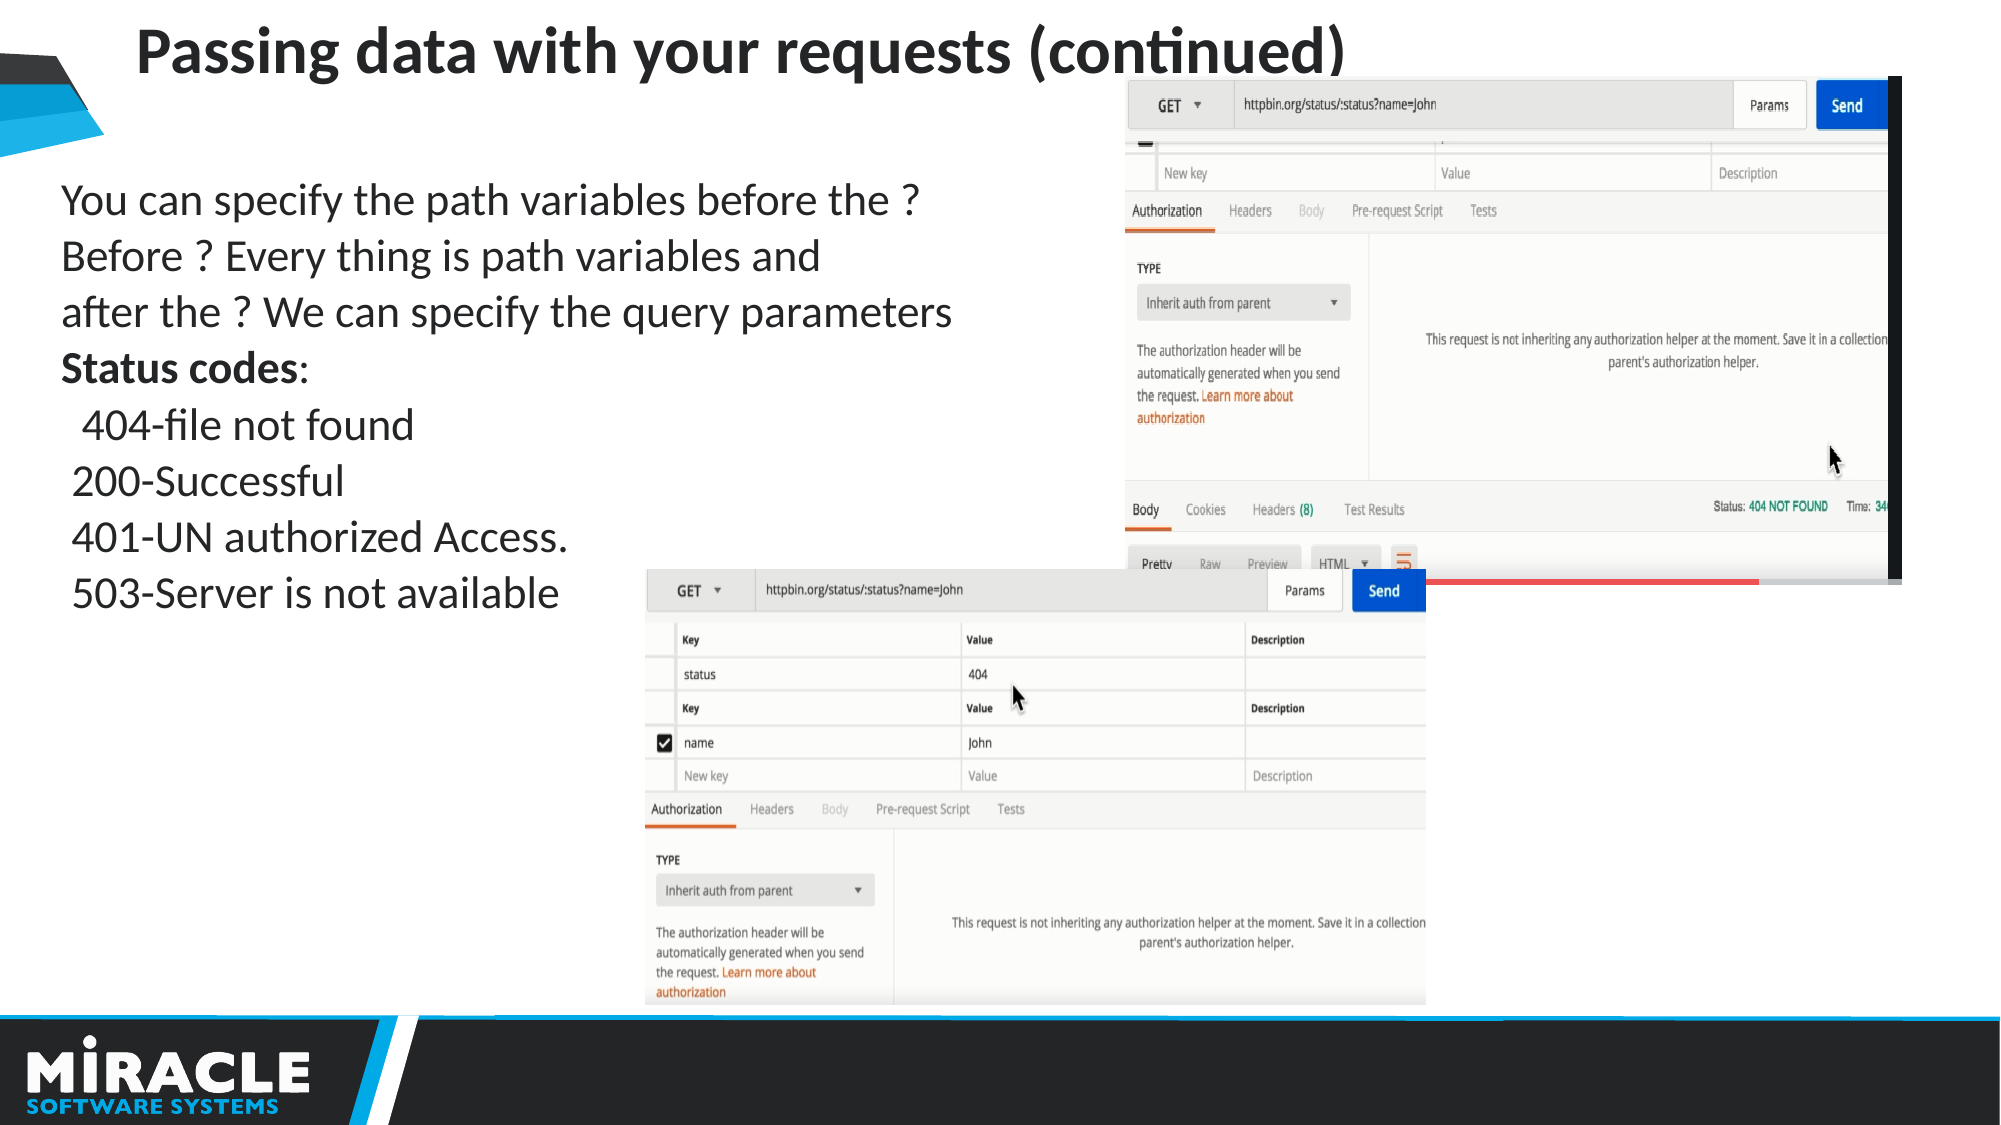

# Passing data with your requests (continued) You can specify the path variables before the ? Before ? Every thing is path variables and after the ? We can specify the query parameters Status codes: 404-file not found 200-Successful 401-UN authorized Access. 503-Server is not available